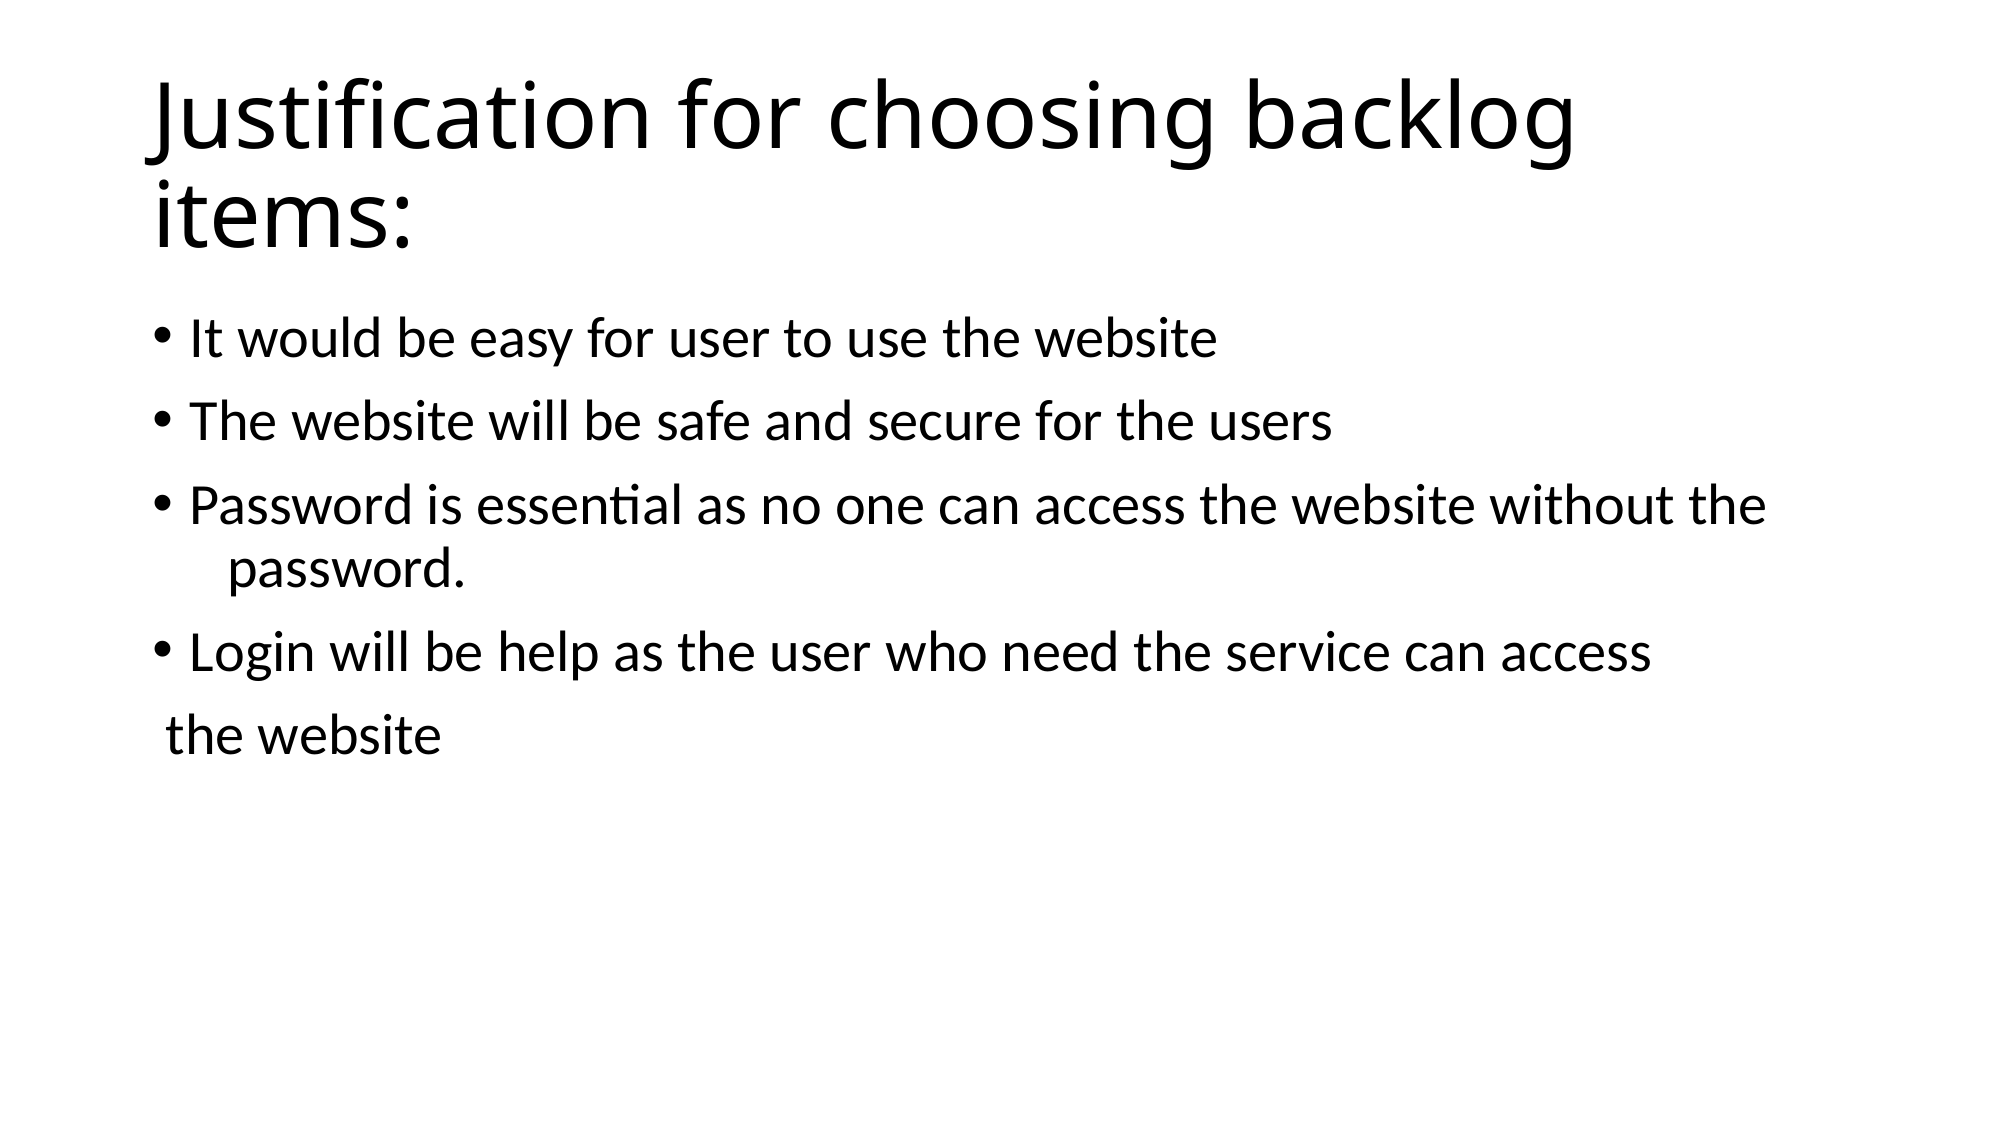

# Justification for choosing backlog items:
It would be easy for user to use the website
The website will be safe and secure for the users
Password is essential as no one can access the website without the password.
Login will be help as the user who need the service can access
 the website